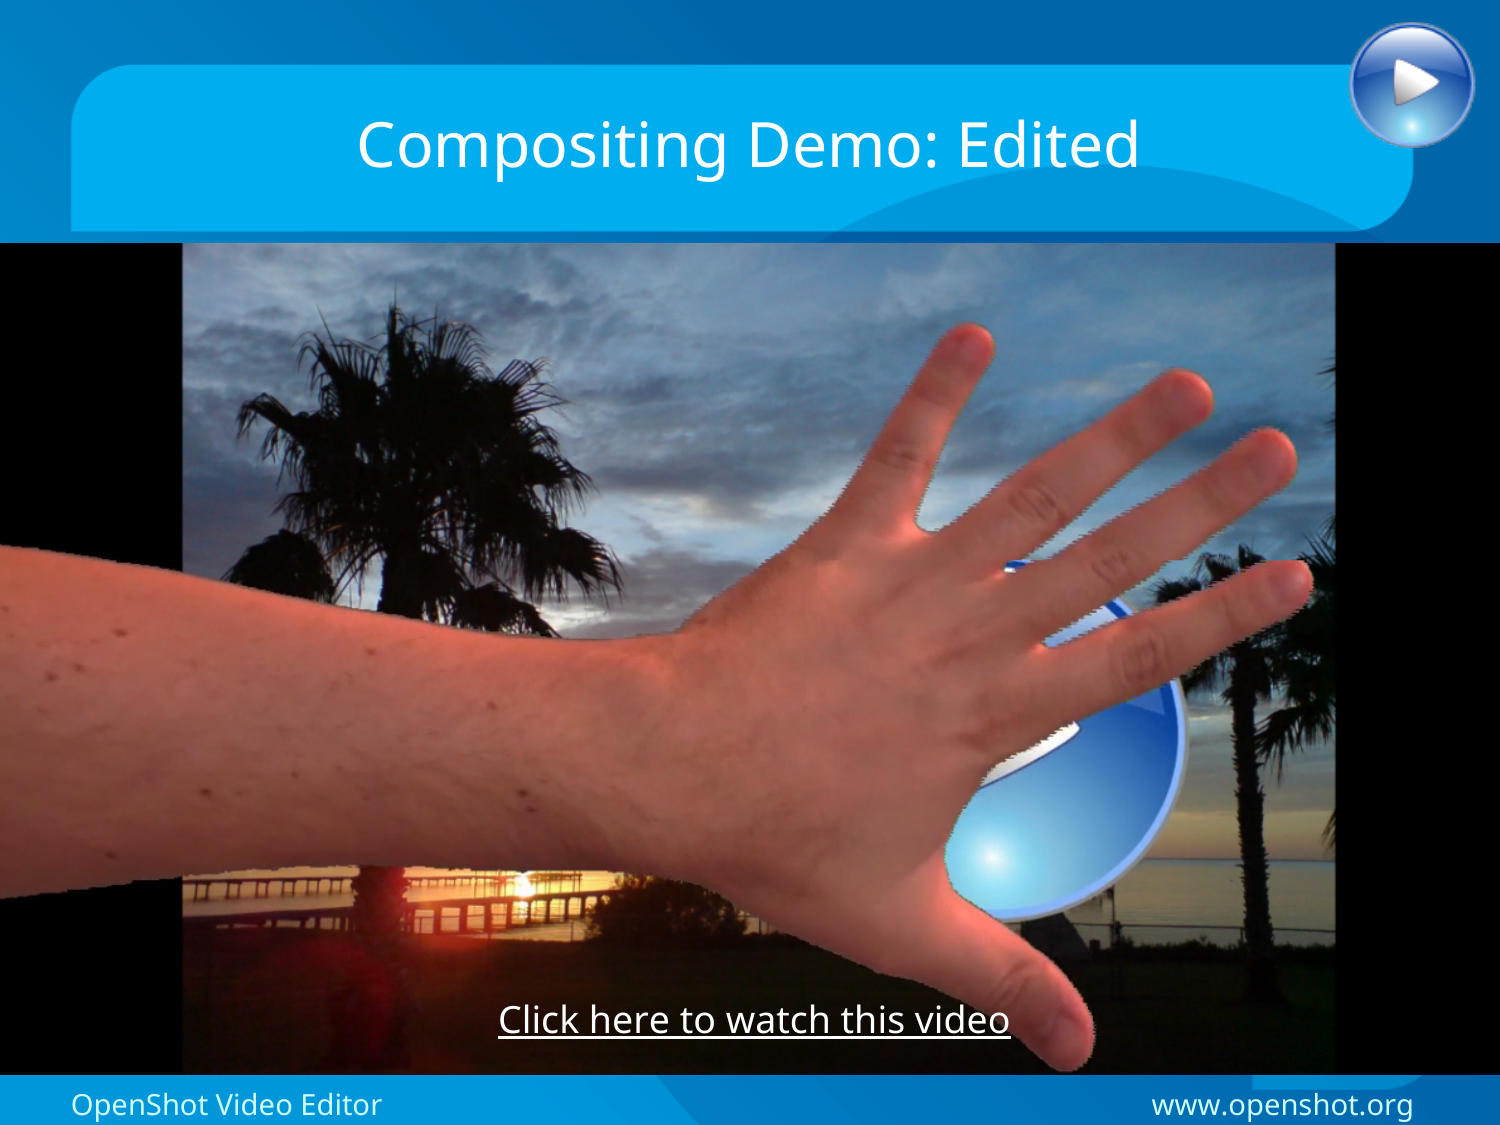

# Compositing Demo: Edited
Click here to watch this video